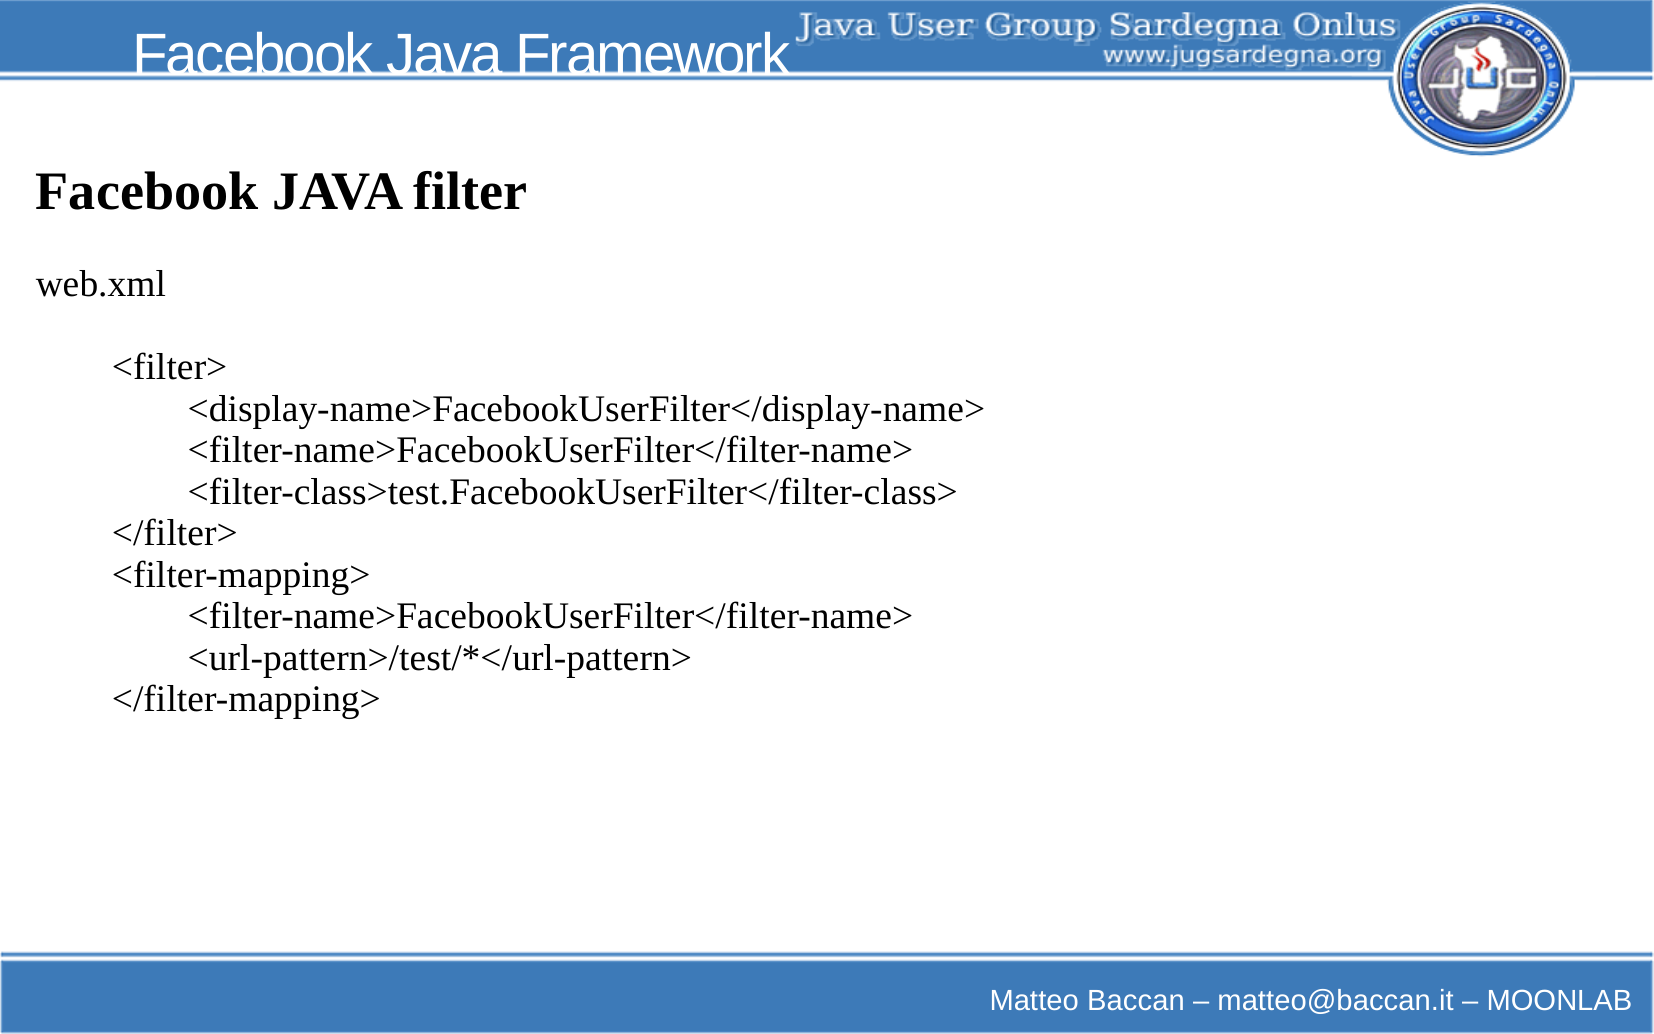

# Facebook Java Framework
Facebook JAVA filter
web.xml
 <filter>
 <display-name>FacebookUserFilter</display-name>
 <filter-name>FacebookUserFilter</filter-name>
 <filter-class>test.FacebookUserFilter</filter-class>
 </filter>
 <filter-mapping>
 <filter-name>FacebookUserFilter</filter-name>
 <url-pattern>/test/*</url-pattern>
 </filter-mapping>